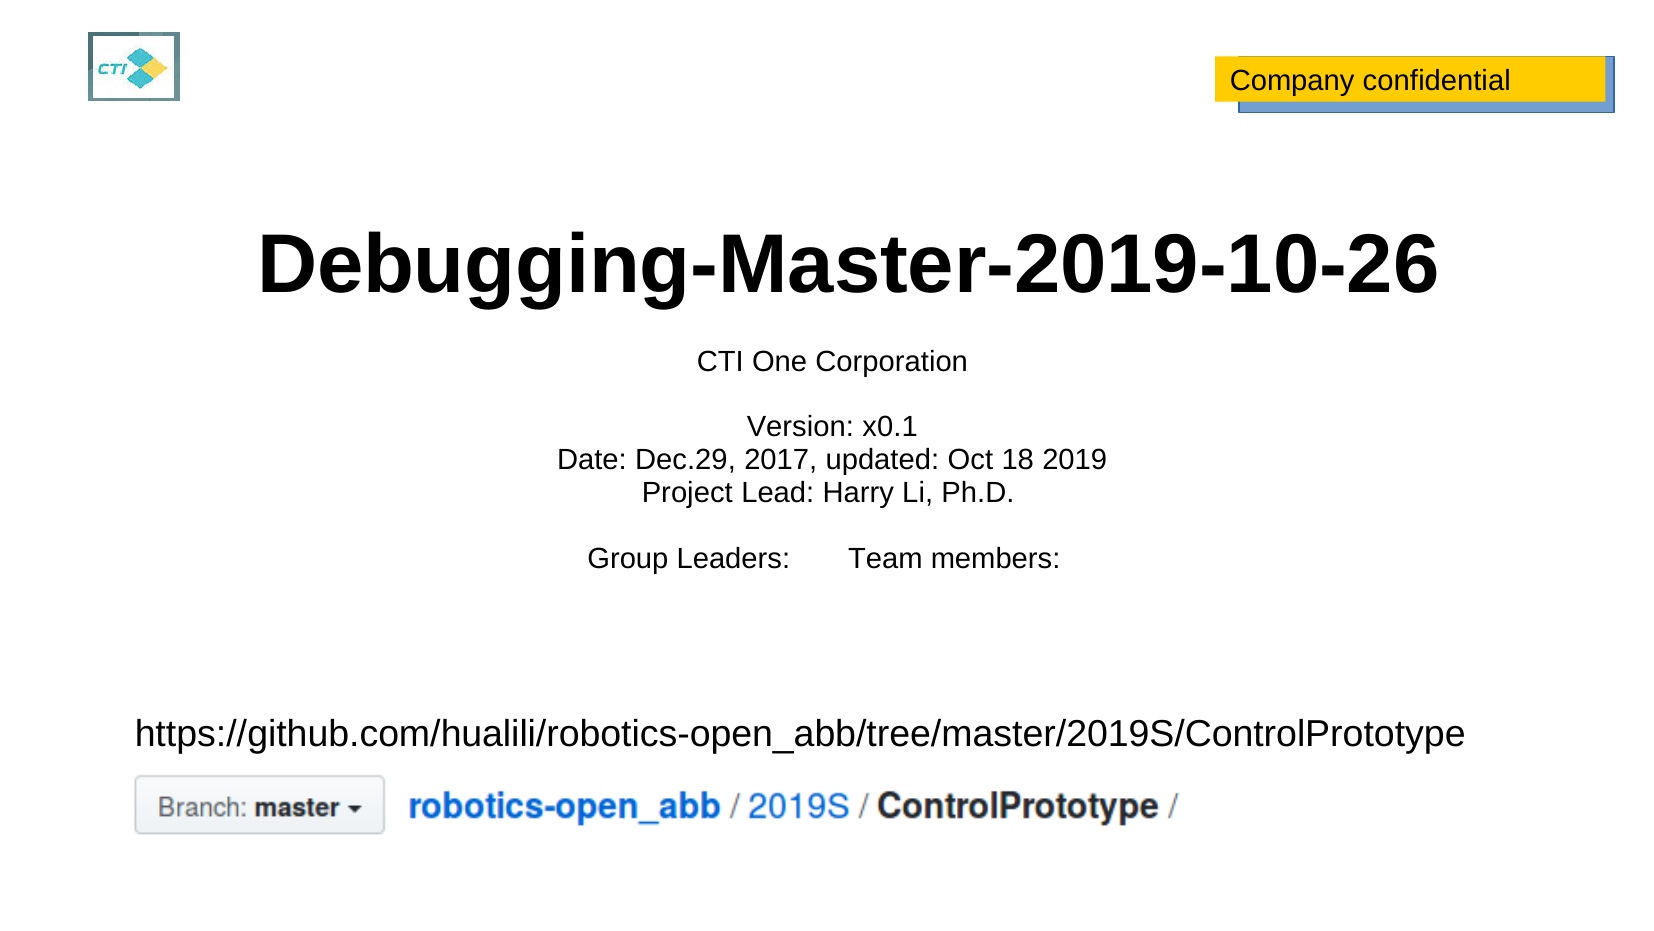

Company confidential
# Debugging-Master-2019-10-26
CTI One Corporation
Version: x0.1
Date: Dec.29, 2017, updated: Oct 18 2019
Project Lead: Harry Li, Ph.D.
Group Leaders: Team members:
https://github.com/hualili/robotics-open_abb/tree/master/2019S/ControlPrototype